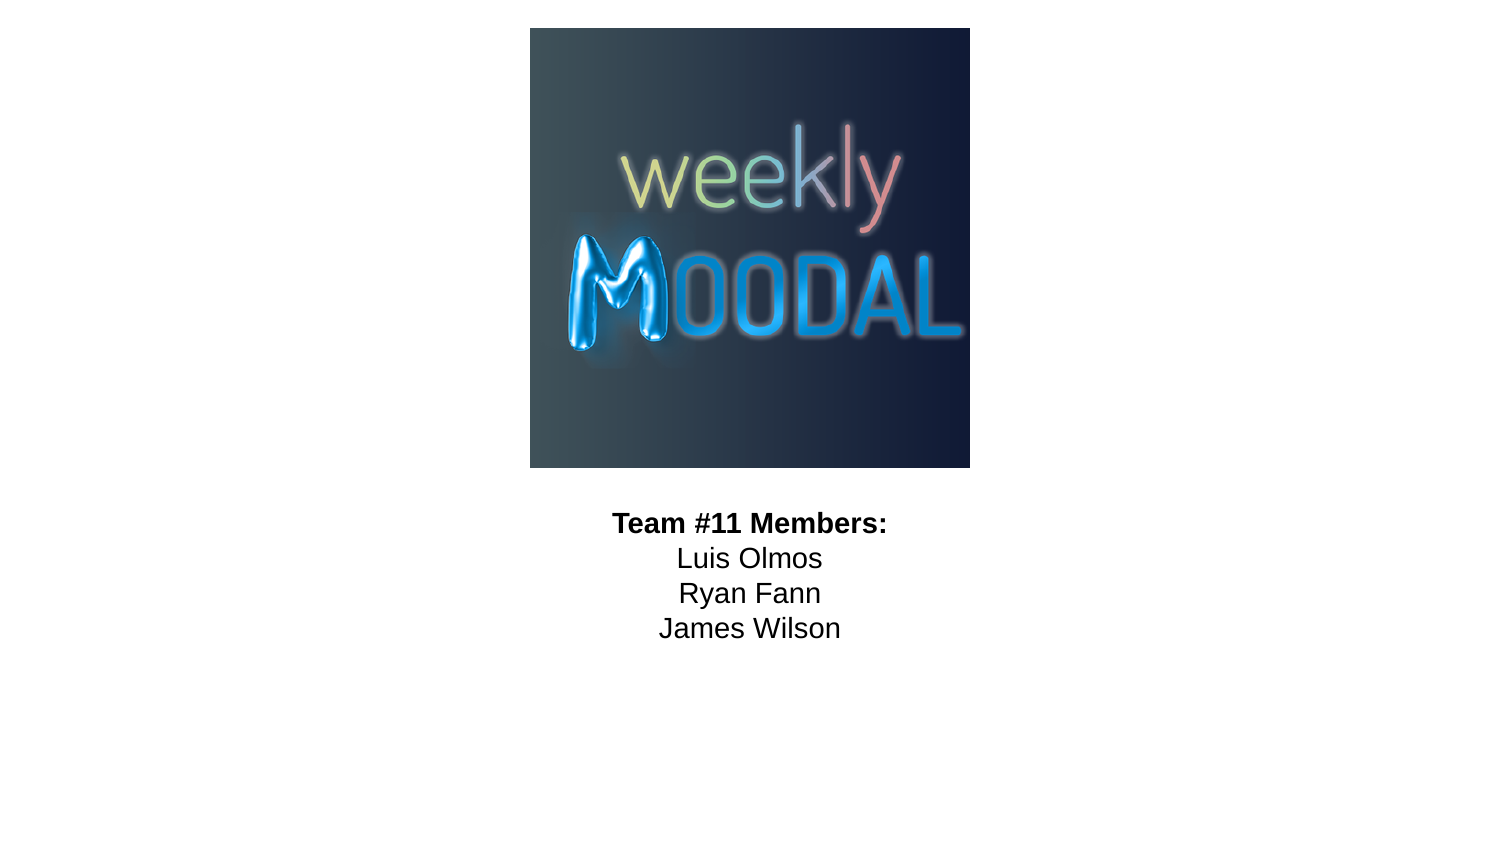

Team #11 Members:
Luis Olmos
Ryan Fann
James Wilson